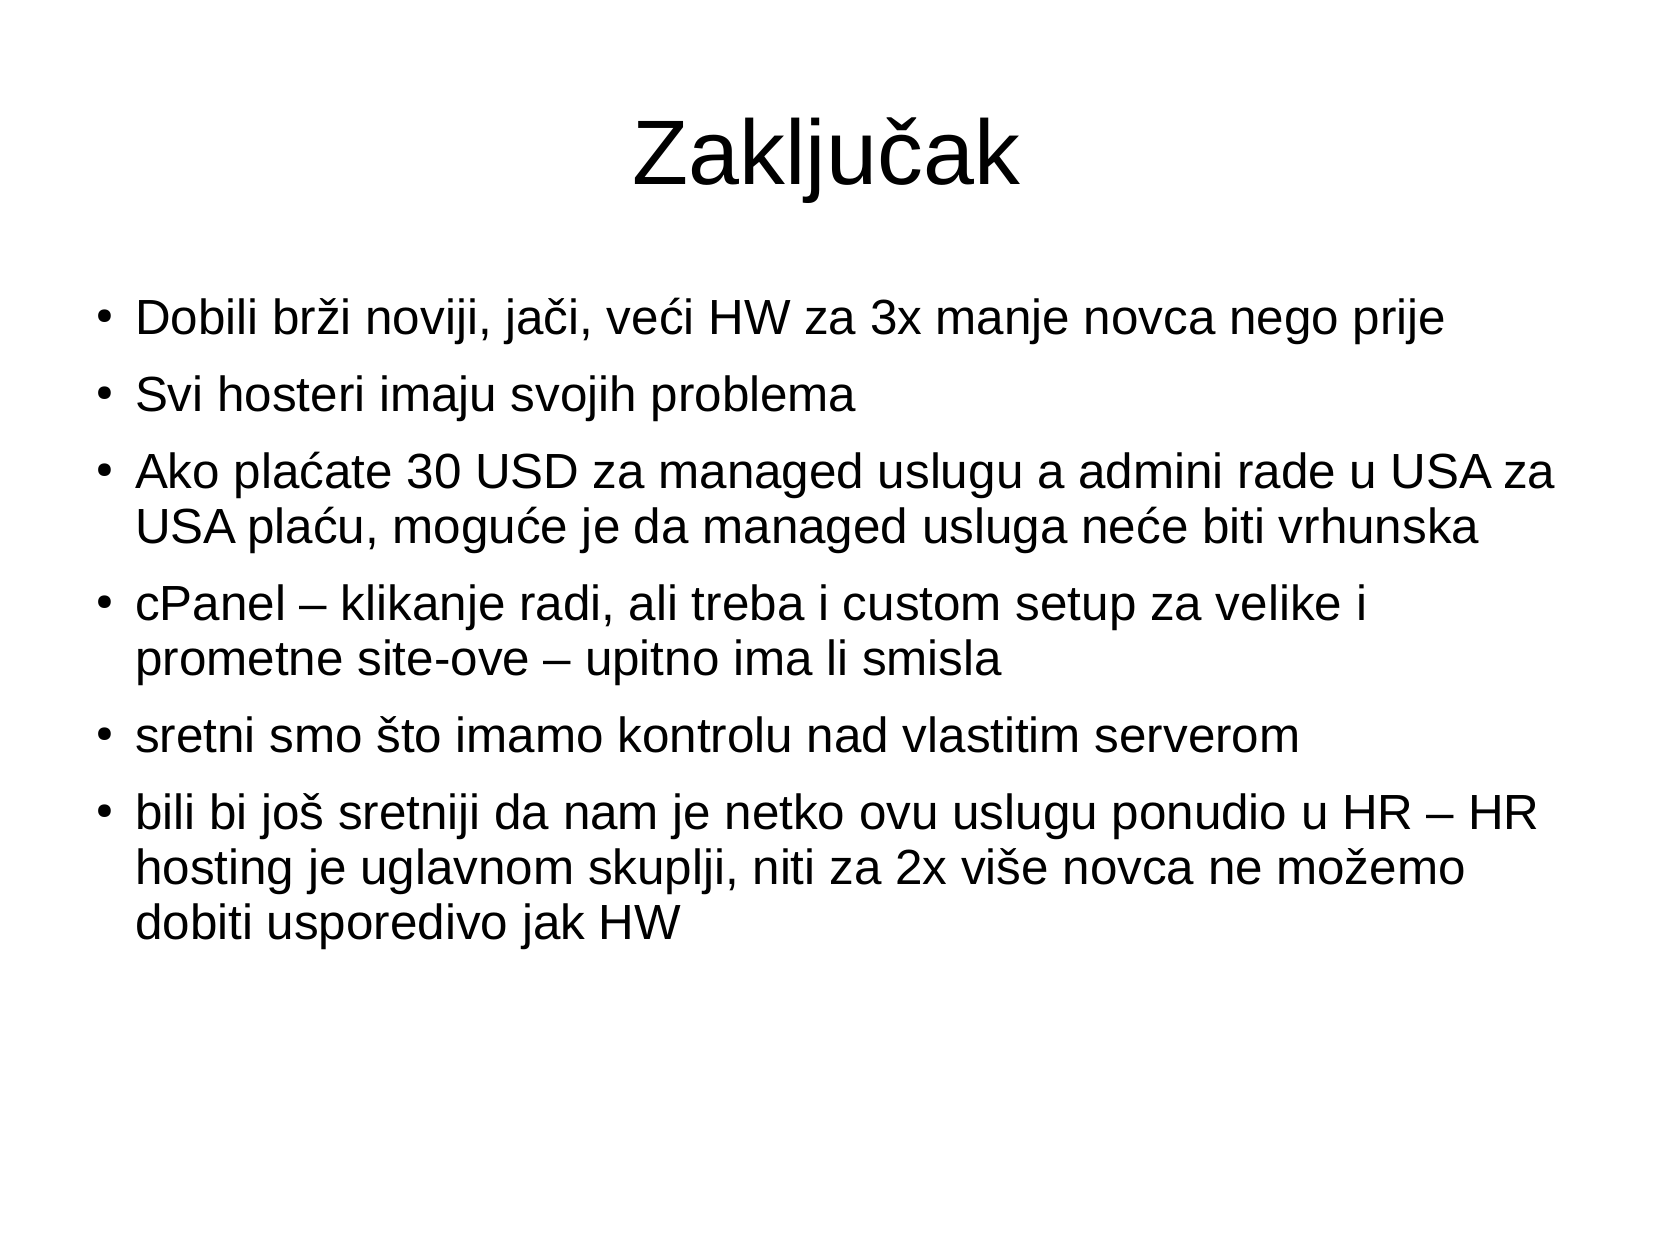

# Zaključak
Dobili brži noviji, jači, veći HW za 3x manje novca nego prije
Svi hosteri imaju svojih problema
Ako plaćate 30 USD za managed uslugu a admini rade u USA za USA plaću, moguće je da managed usluga neće biti vrhunska
cPanel – klikanje radi, ali treba i custom setup za velike i prometne site-ove – upitno ima li smisla
sretni smo što imamo kontrolu nad vlastitim serverom
bili bi još sretniji da nam je netko ovu uslugu ponudio u HR – HR hosting je uglavnom skuplji, niti za 2x više novca ne možemo dobiti usporedivo jak HW